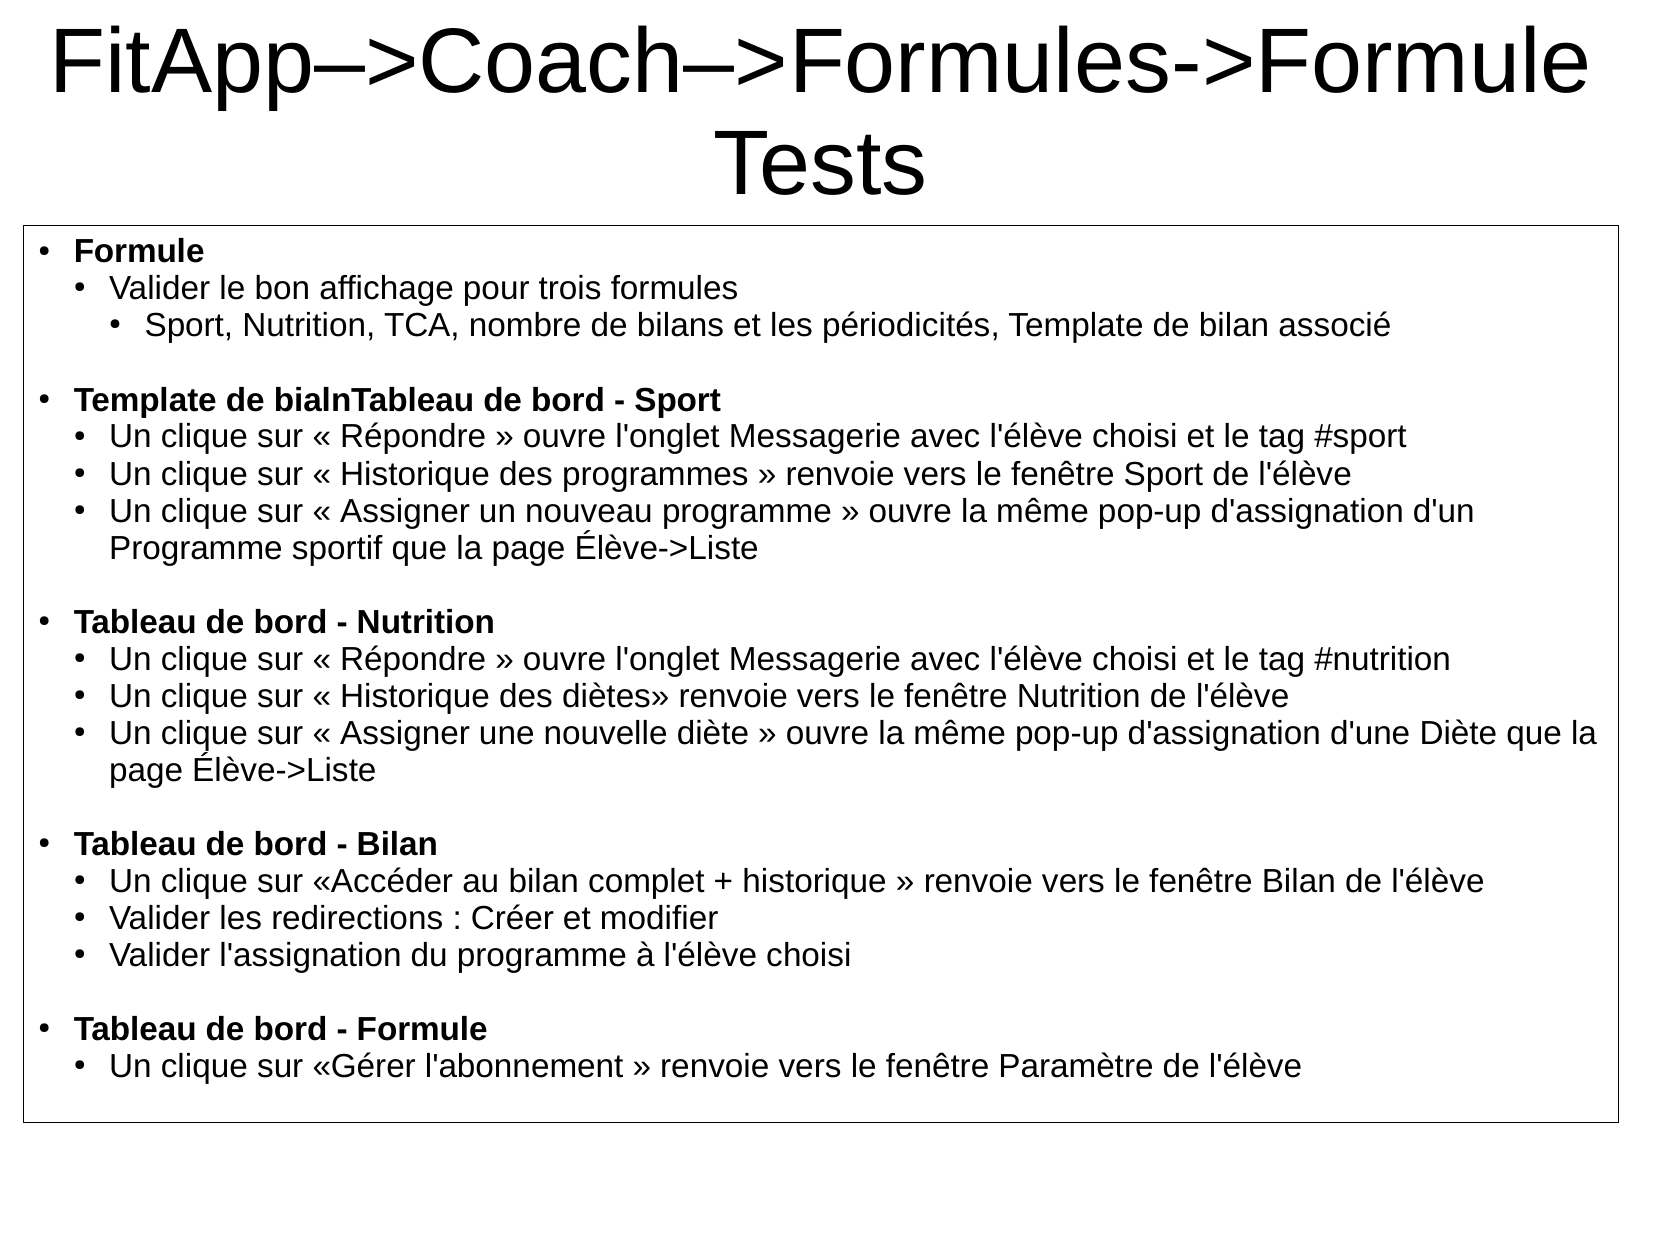

# FitApp–>Coach–>Formules->Formule Tests
Formule
Valider le bon affichage pour trois formules
Sport, Nutrition, TCA, nombre de bilans et les périodicités, Template de bilan associé
Template de bialnTableau de bord - Sport
Un clique sur « Répondre » ouvre l'onglet Messagerie avec l'élève choisi et le tag #sport
Un clique sur « Historique des programmes » renvoie vers le fenêtre Sport de l'élève
Un clique sur « Assigner un nouveau programme » ouvre la même pop-up d'assignation d'un Programme sportif que la page Élève->Liste
Tableau de bord - Nutrition
Un clique sur « Répondre » ouvre l'onglet Messagerie avec l'élève choisi et le tag #nutrition
Un clique sur « Historique des diètes» renvoie vers le fenêtre Nutrition de l'élève
Un clique sur « Assigner une nouvelle diète » ouvre la même pop-up d'assignation d'une Diète que la page Élève->Liste
Tableau de bord - Bilan
Un clique sur «Accéder au bilan complet + historique » renvoie vers le fenêtre Bilan de l'élève
Valider les redirections : Créer et modifier
Valider l'assignation du programme à l'élève choisi
Tableau de bord - Formule
Un clique sur «Gérer l'abonnement » renvoie vers le fenêtre Paramètre de l'élève